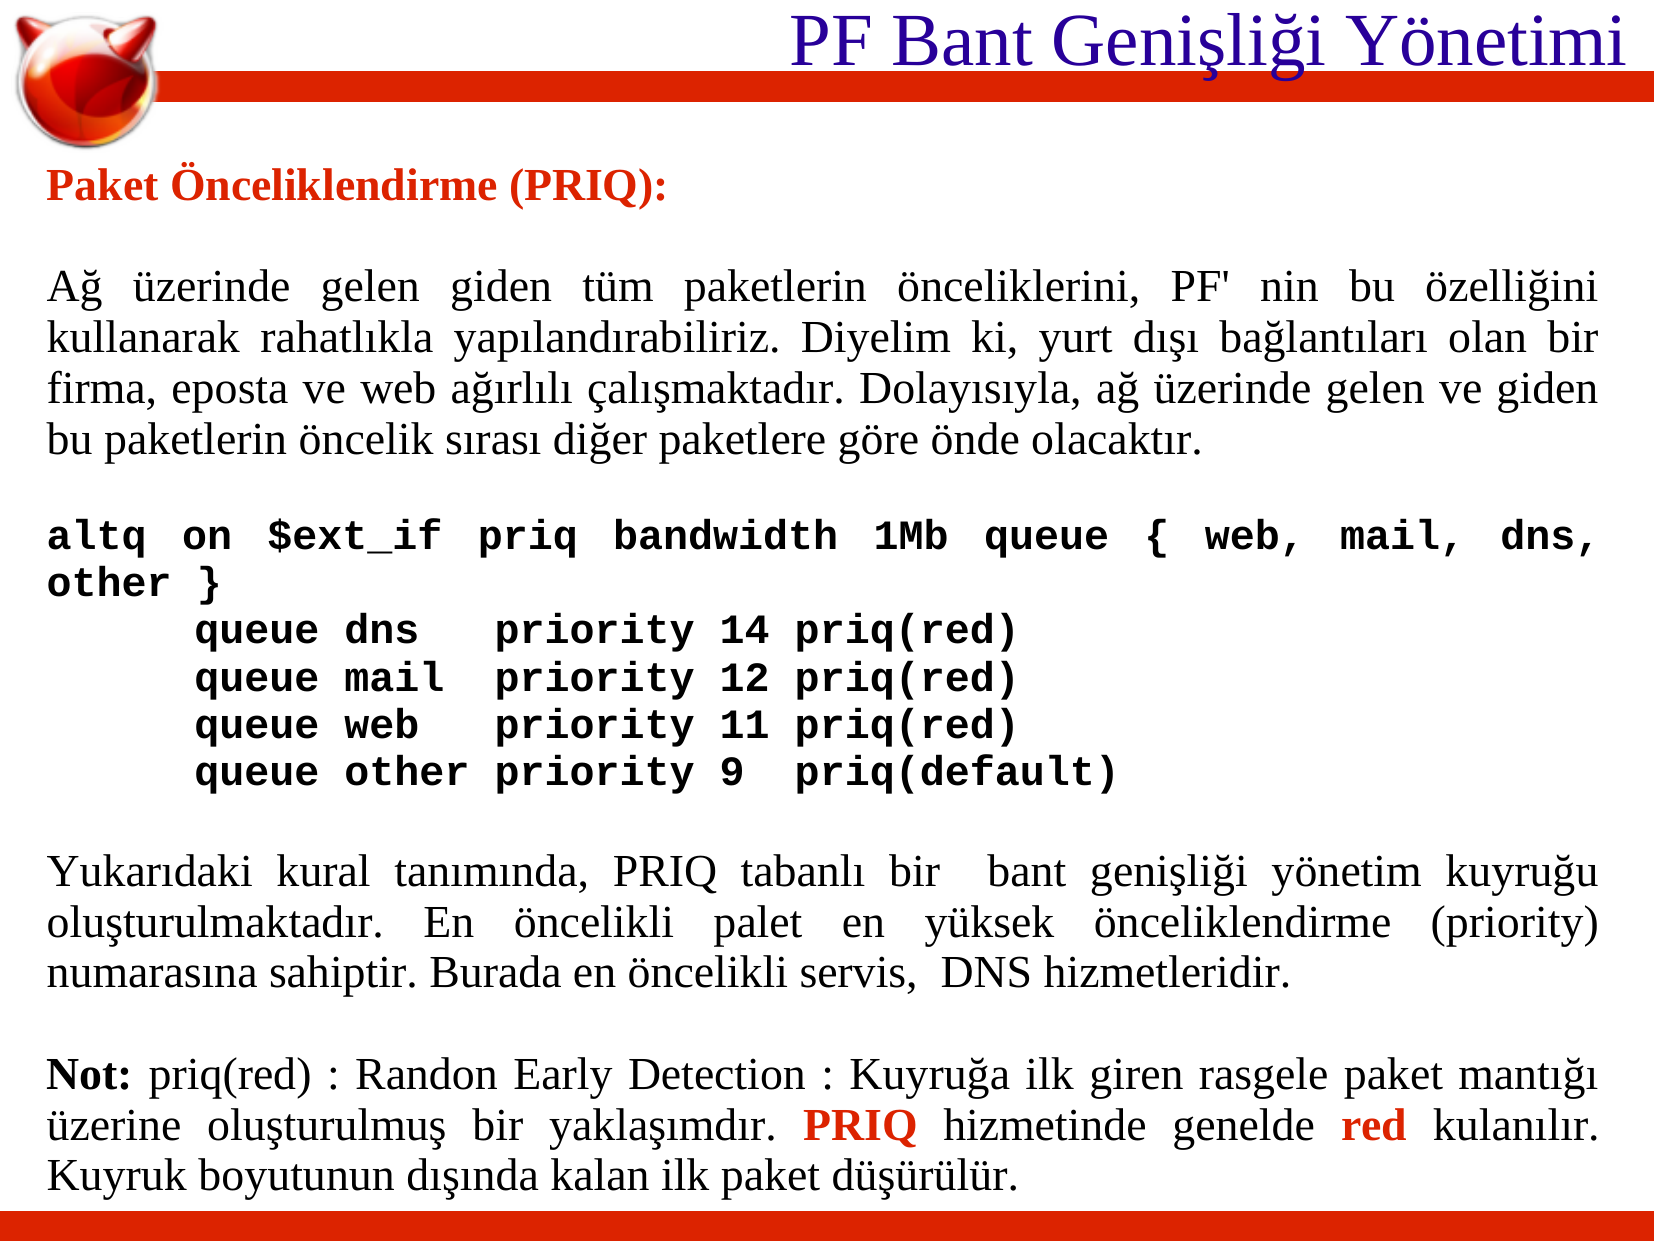

PF Bant Genişliği Yönetimi
Paket Önceliklendirme (PRIQ):
Ağ üzerinde gelen giden tüm paketlerin önceliklerini, PF' nin bu özelliğini kullanarak rahatlıkla yapılandırabiliriz. Diyelim ki, yurt dışı bağlantıları olan bir firma, eposta ve web ağırlılı çalışmaktadır. Dolayısıyla, ağ üzerinde gelen ve giden bu paketlerin öncelik sırası diğer paketlere göre önde olacaktır.
altq on $ext_if priq bandwidth 1Mb queue { web, mail, dns, other }
 		queue dns priority 14 priq(red)
		queue mail priority 12 priq(red)
		queue web priority 11 priq(red)
		queue other priority 9 priq(default)
Yukarıdaki kural tanımında, PRIQ tabanlı bir bant genişliği yönetim kuyruğu oluşturulmaktadır. En öncelikli palet en yüksek önceliklendirme (priority) numarasına sahiptir. Burada en öncelikli servis, DNS hizmetleridir.
Not: priq(red) : Randon Early Detection : Kuyruğa ilk giren rasgele paket mantığı üzerine oluşturulmuş bir yaklaşımdır. PRIQ hizmetinde genelde red kulanılır. Kuyruk boyutunun dışında kalan ilk paket düşürülür.